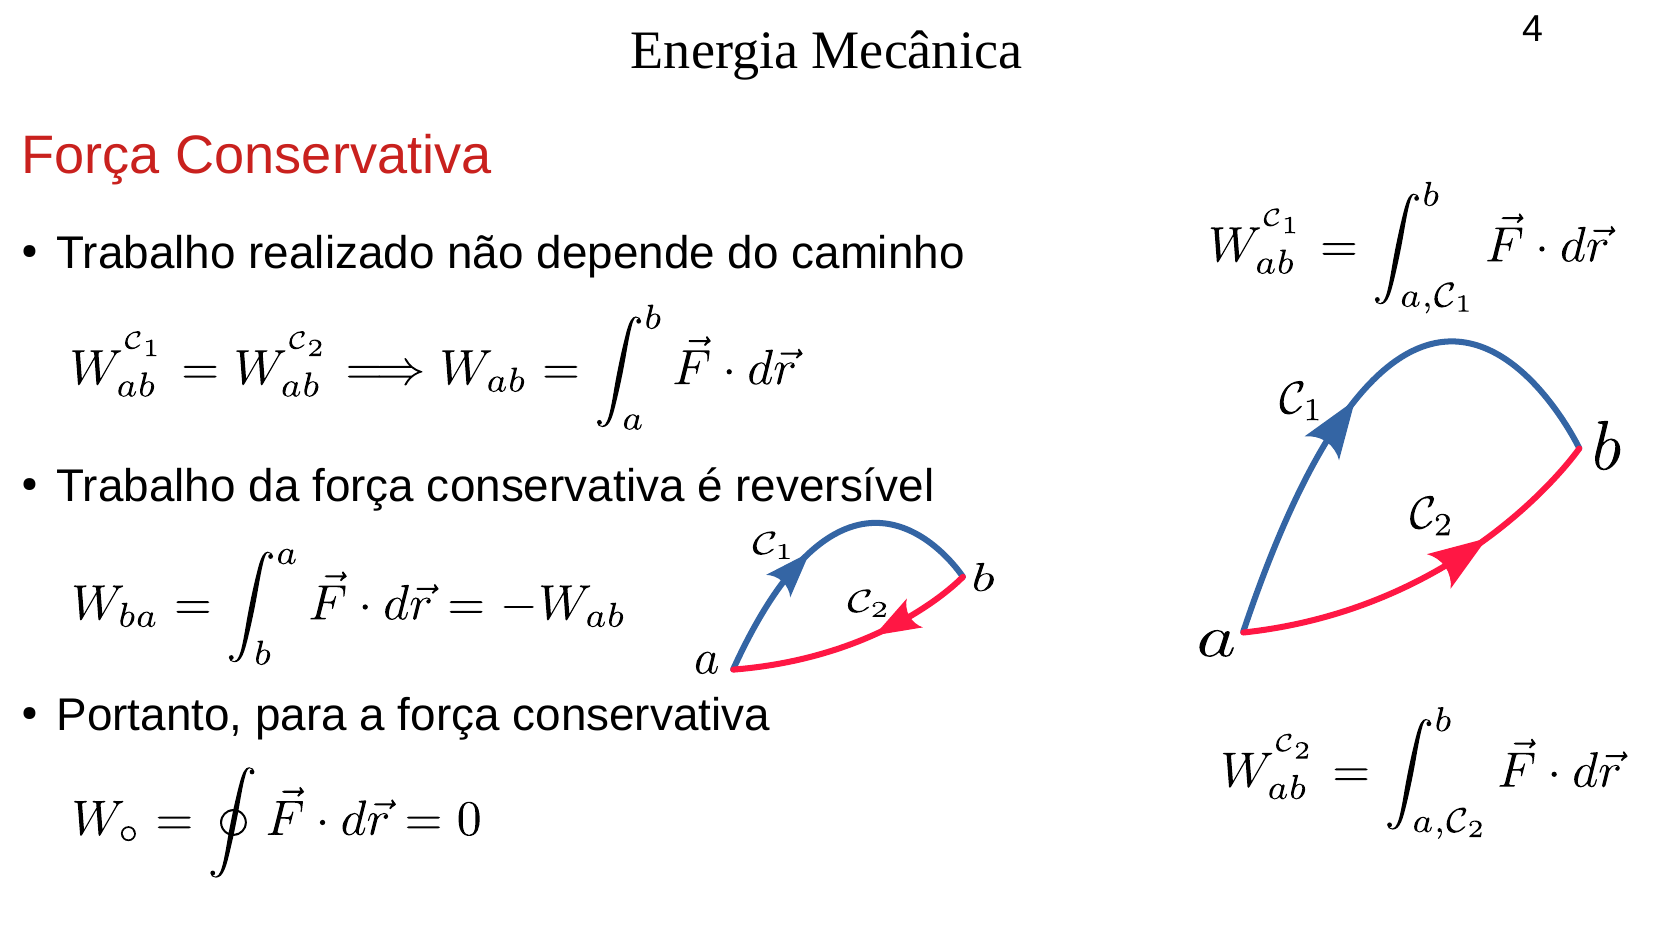

Energia Mecânica
Força Conservativa
Trabalho realizado não depende do caminho
Trabalho da força conservativa é reversível
Portanto, para a força conservativa